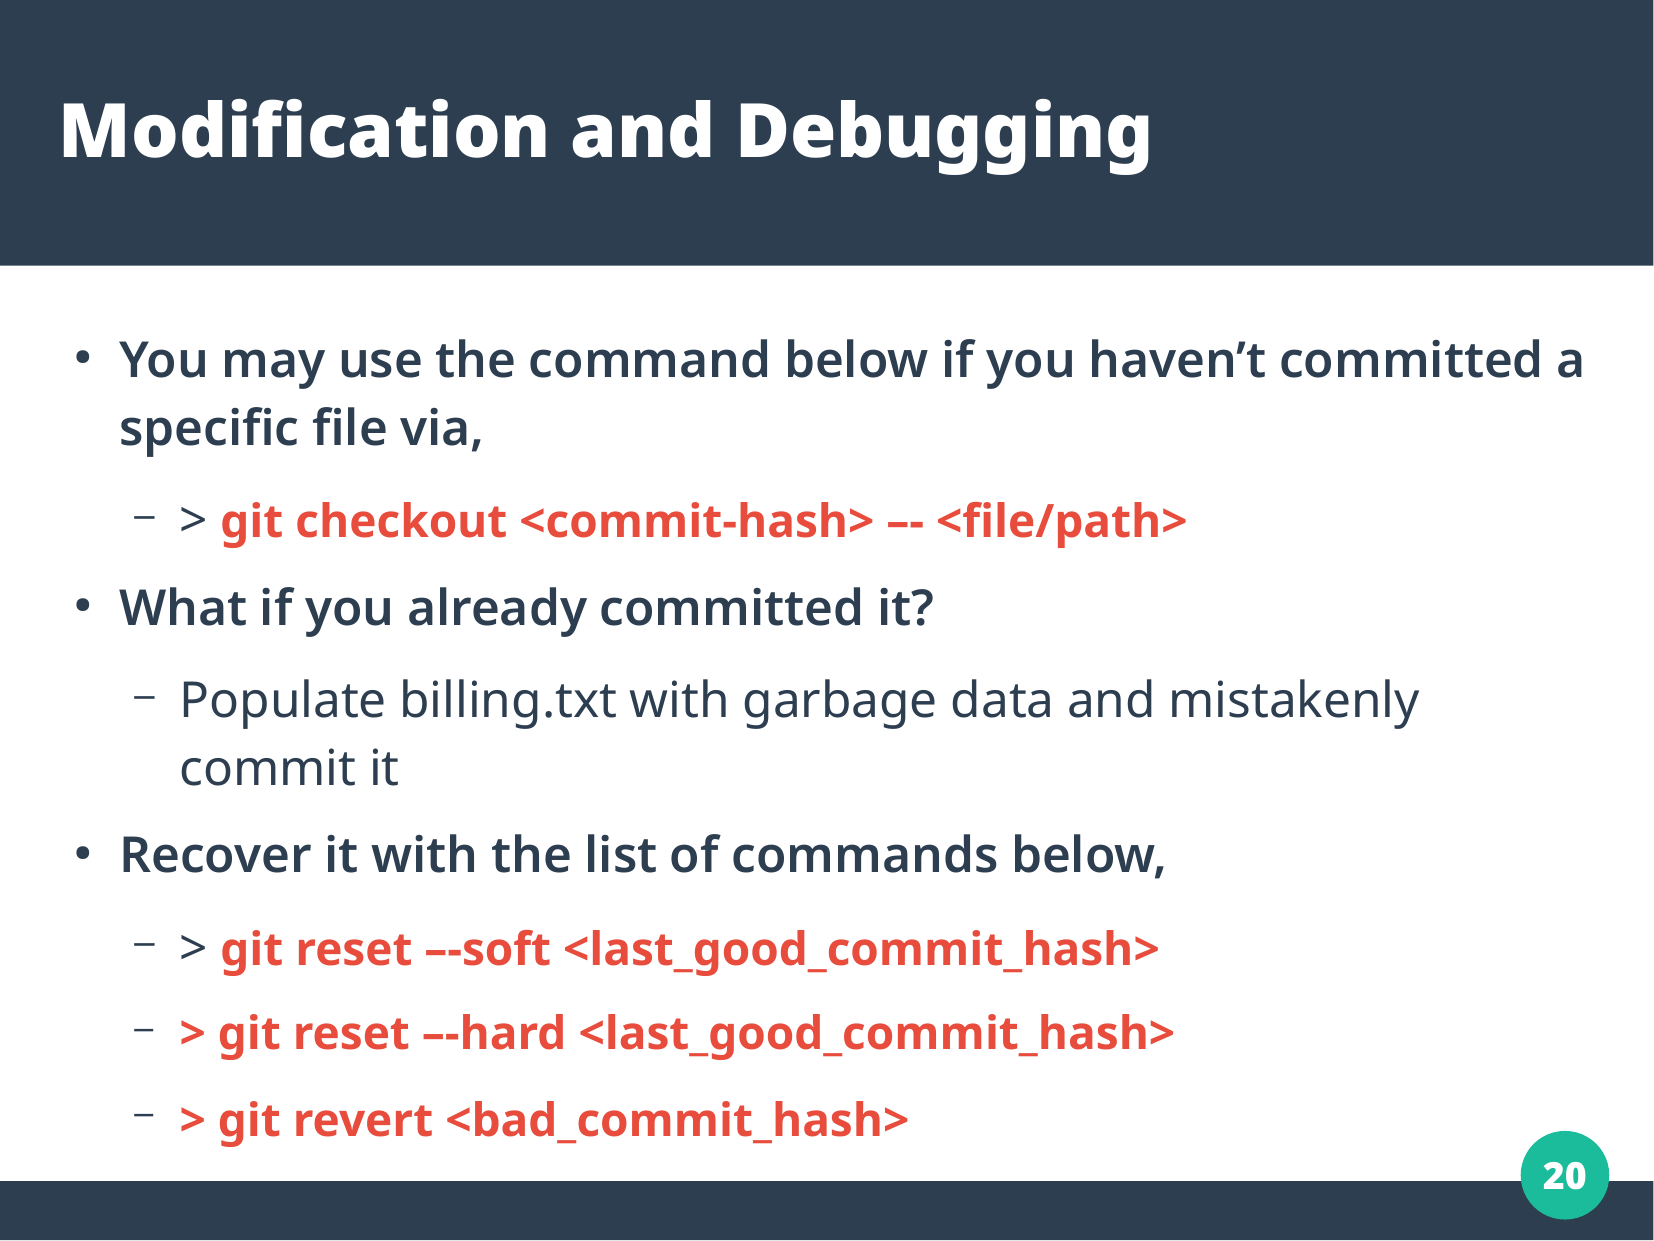

# Modification and Debugging
You may use the command below if you haven’t committed a specific file via,
> git checkout <commit-hash> –- <file/path>
What if you already committed it?
Populate billing.txt with garbage data and mistakenly commit it
Recover it with the list of commands below,
> git reset –-soft <last_good_commit_hash>
> git reset –-hard <last_good_commit_hash>
> git revert <bad_commit_hash>
20